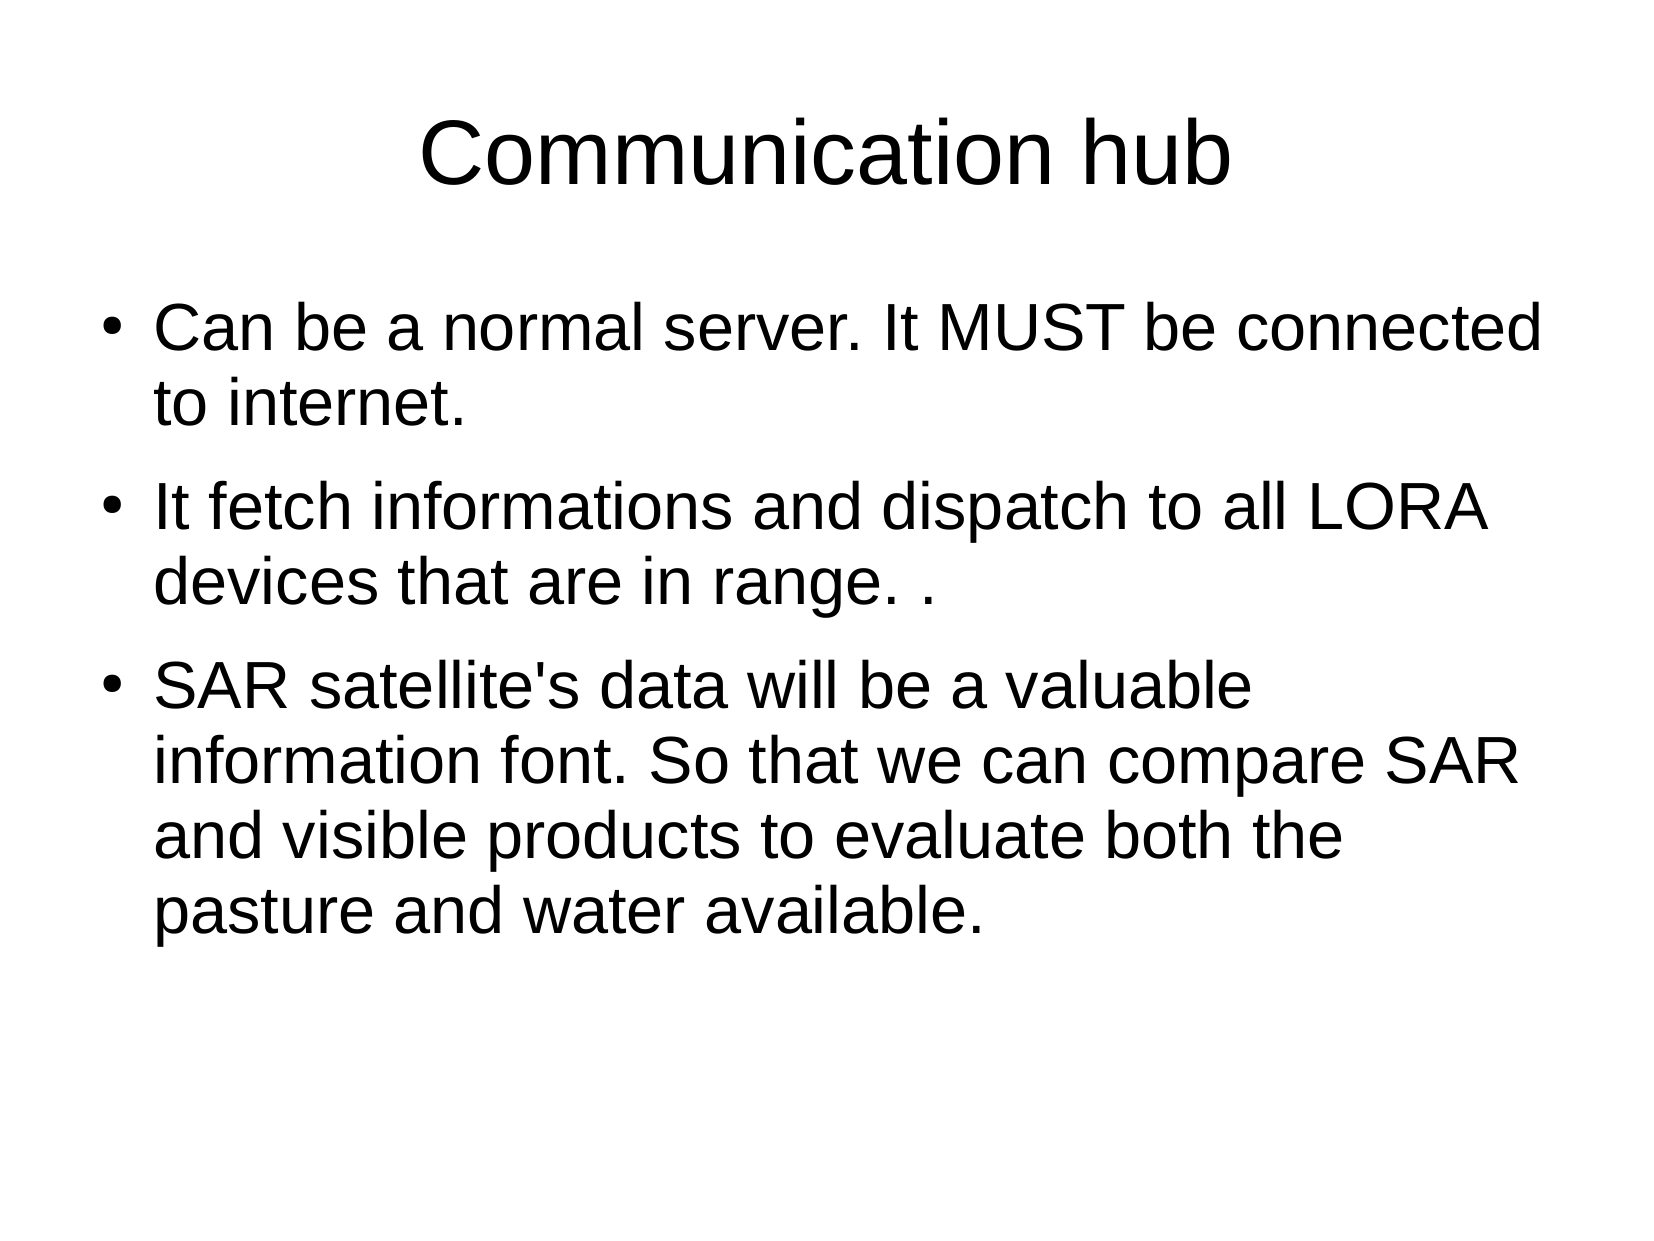

# Communication hub
Can be a normal server. It MUST be connected to internet.
It fetch informations and dispatch to all LORA devices that are in range. .
SAR satellite's data will be a valuable information font. So that we can compare SAR and visible products to evaluate both the pasture and water available.